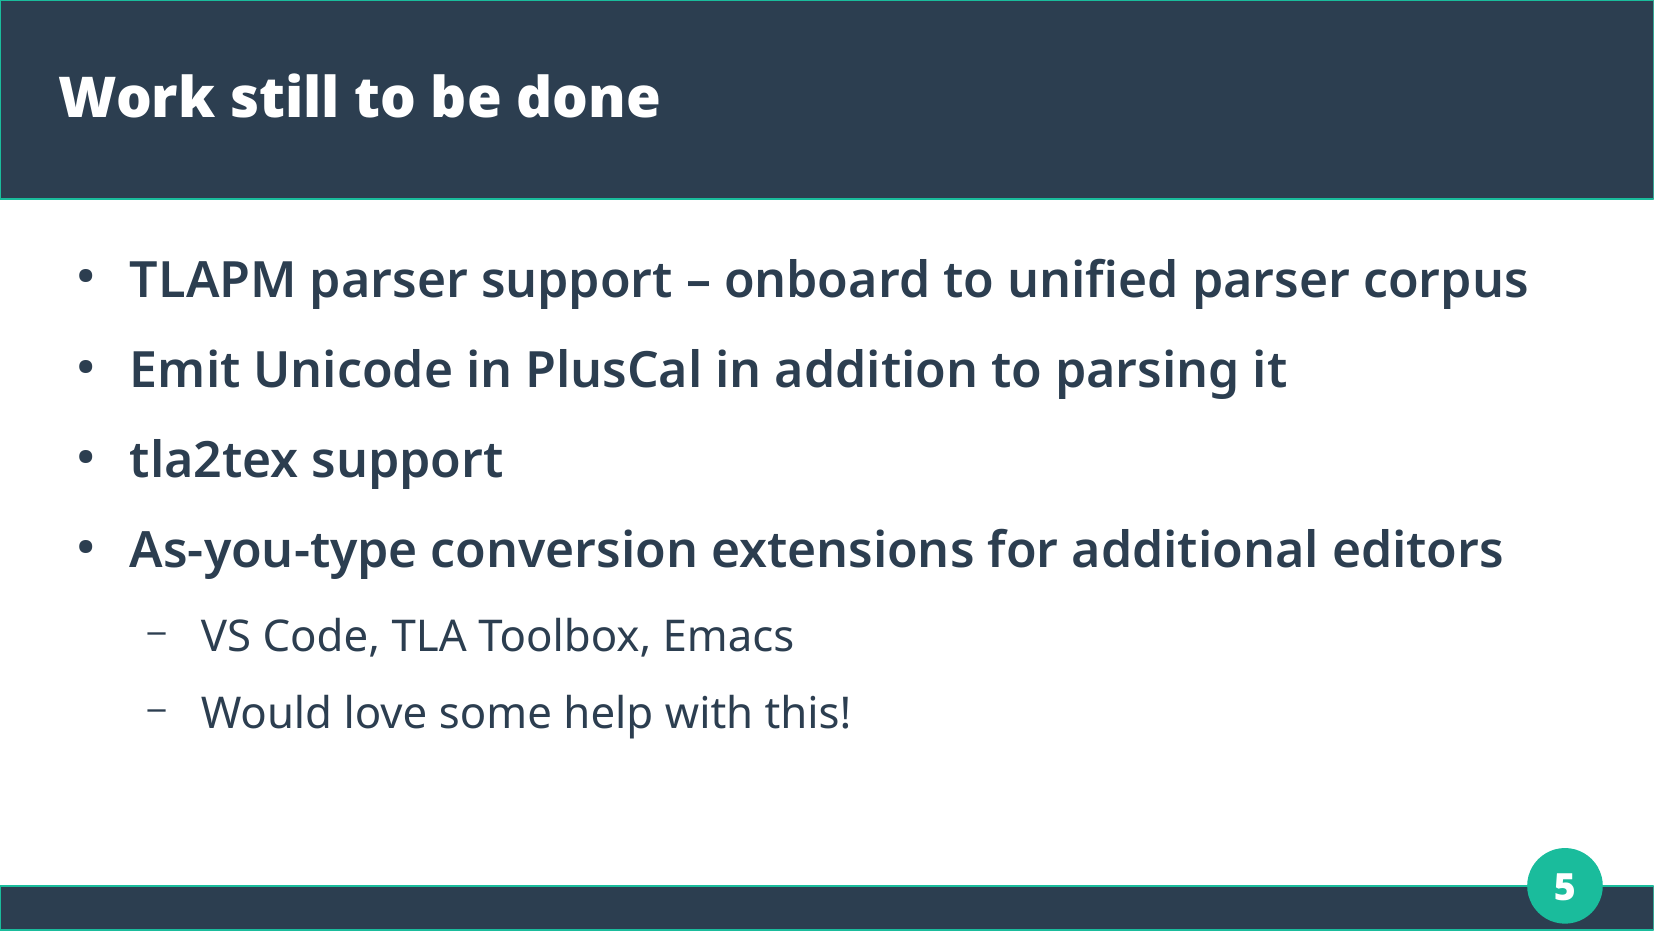

# Work still to be done
TLAPM parser support – onboard to unified parser corpus
Emit Unicode in PlusCal in addition to parsing it
tla2tex support
As-you-type conversion extensions for additional editors
VS Code, TLA Toolbox, Emacs
Would love some help with this!
5